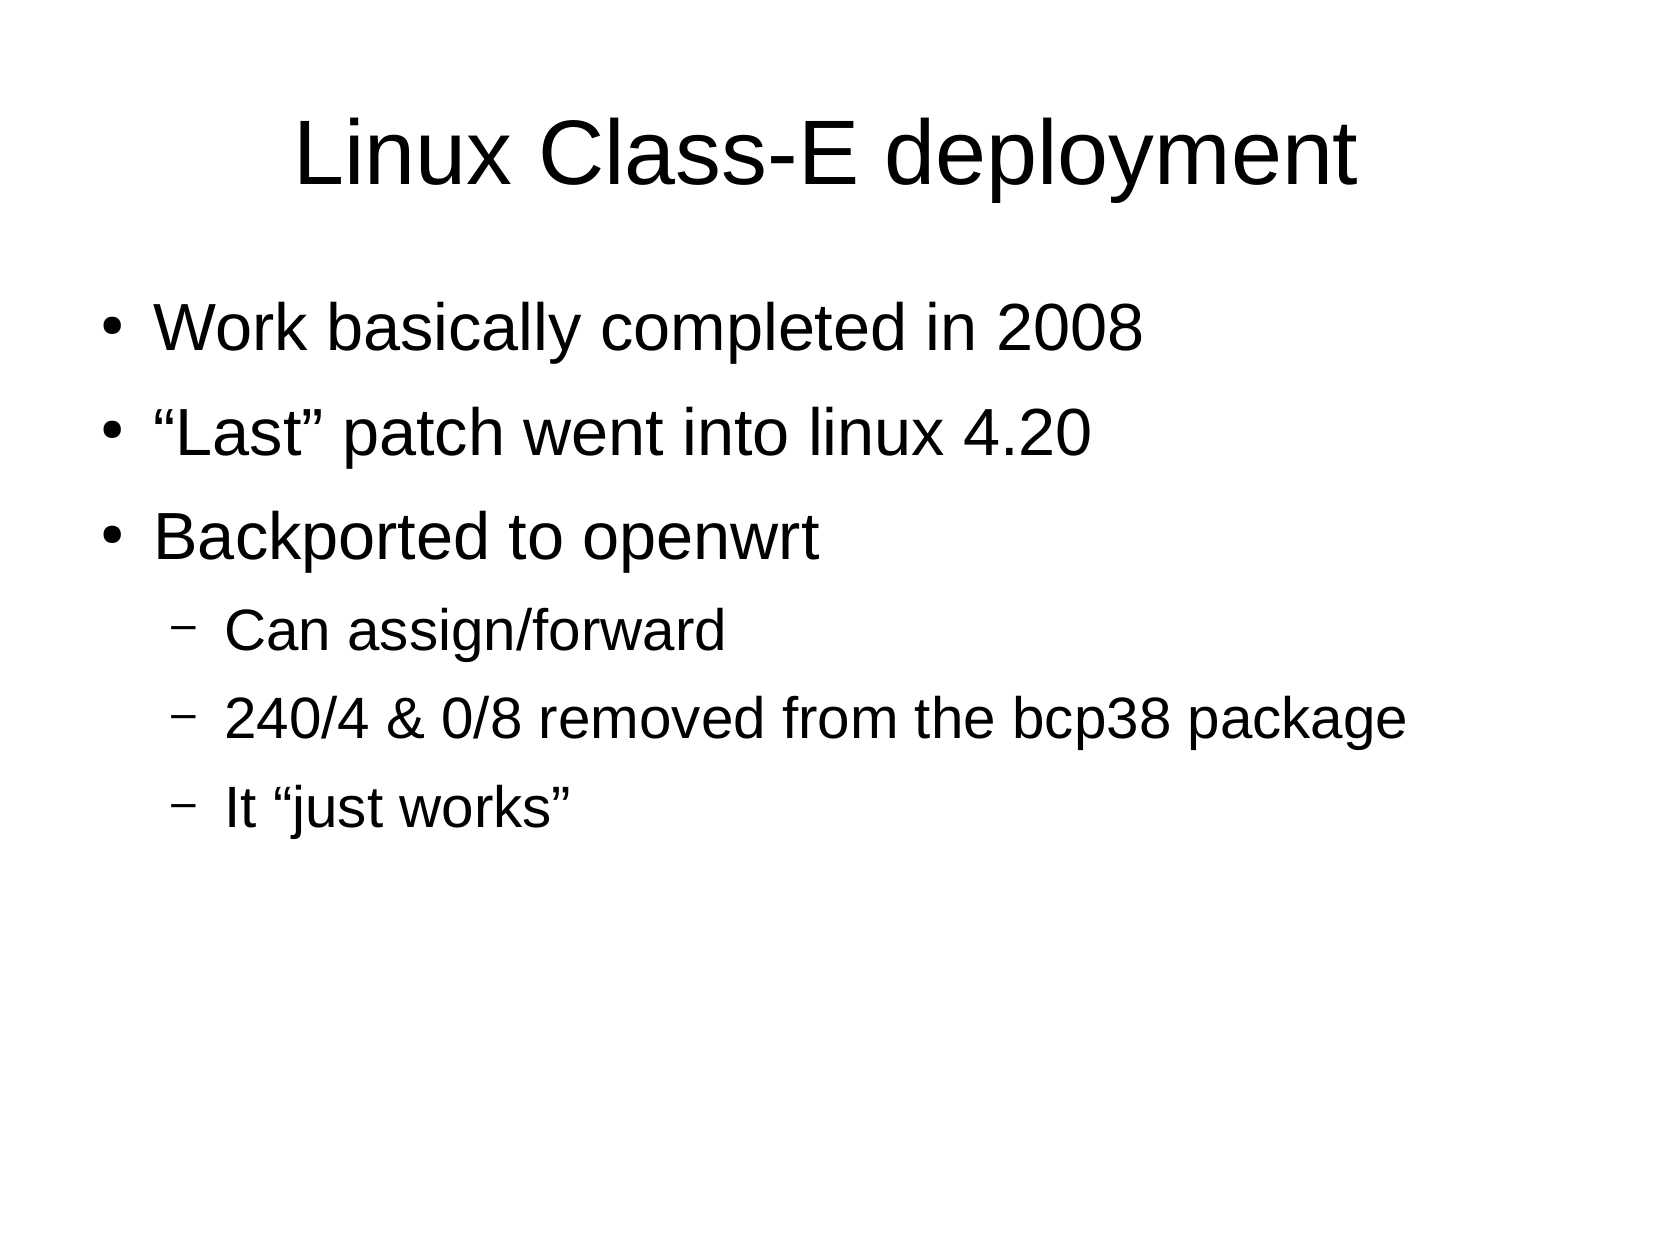

# Linux Class-E deployment
Work basically completed in 2008
“Last” patch went into linux 4.20
Backported to openwrt
Can assign/forward
240/4 & 0/8 removed from the bcp38 package
It “just works”